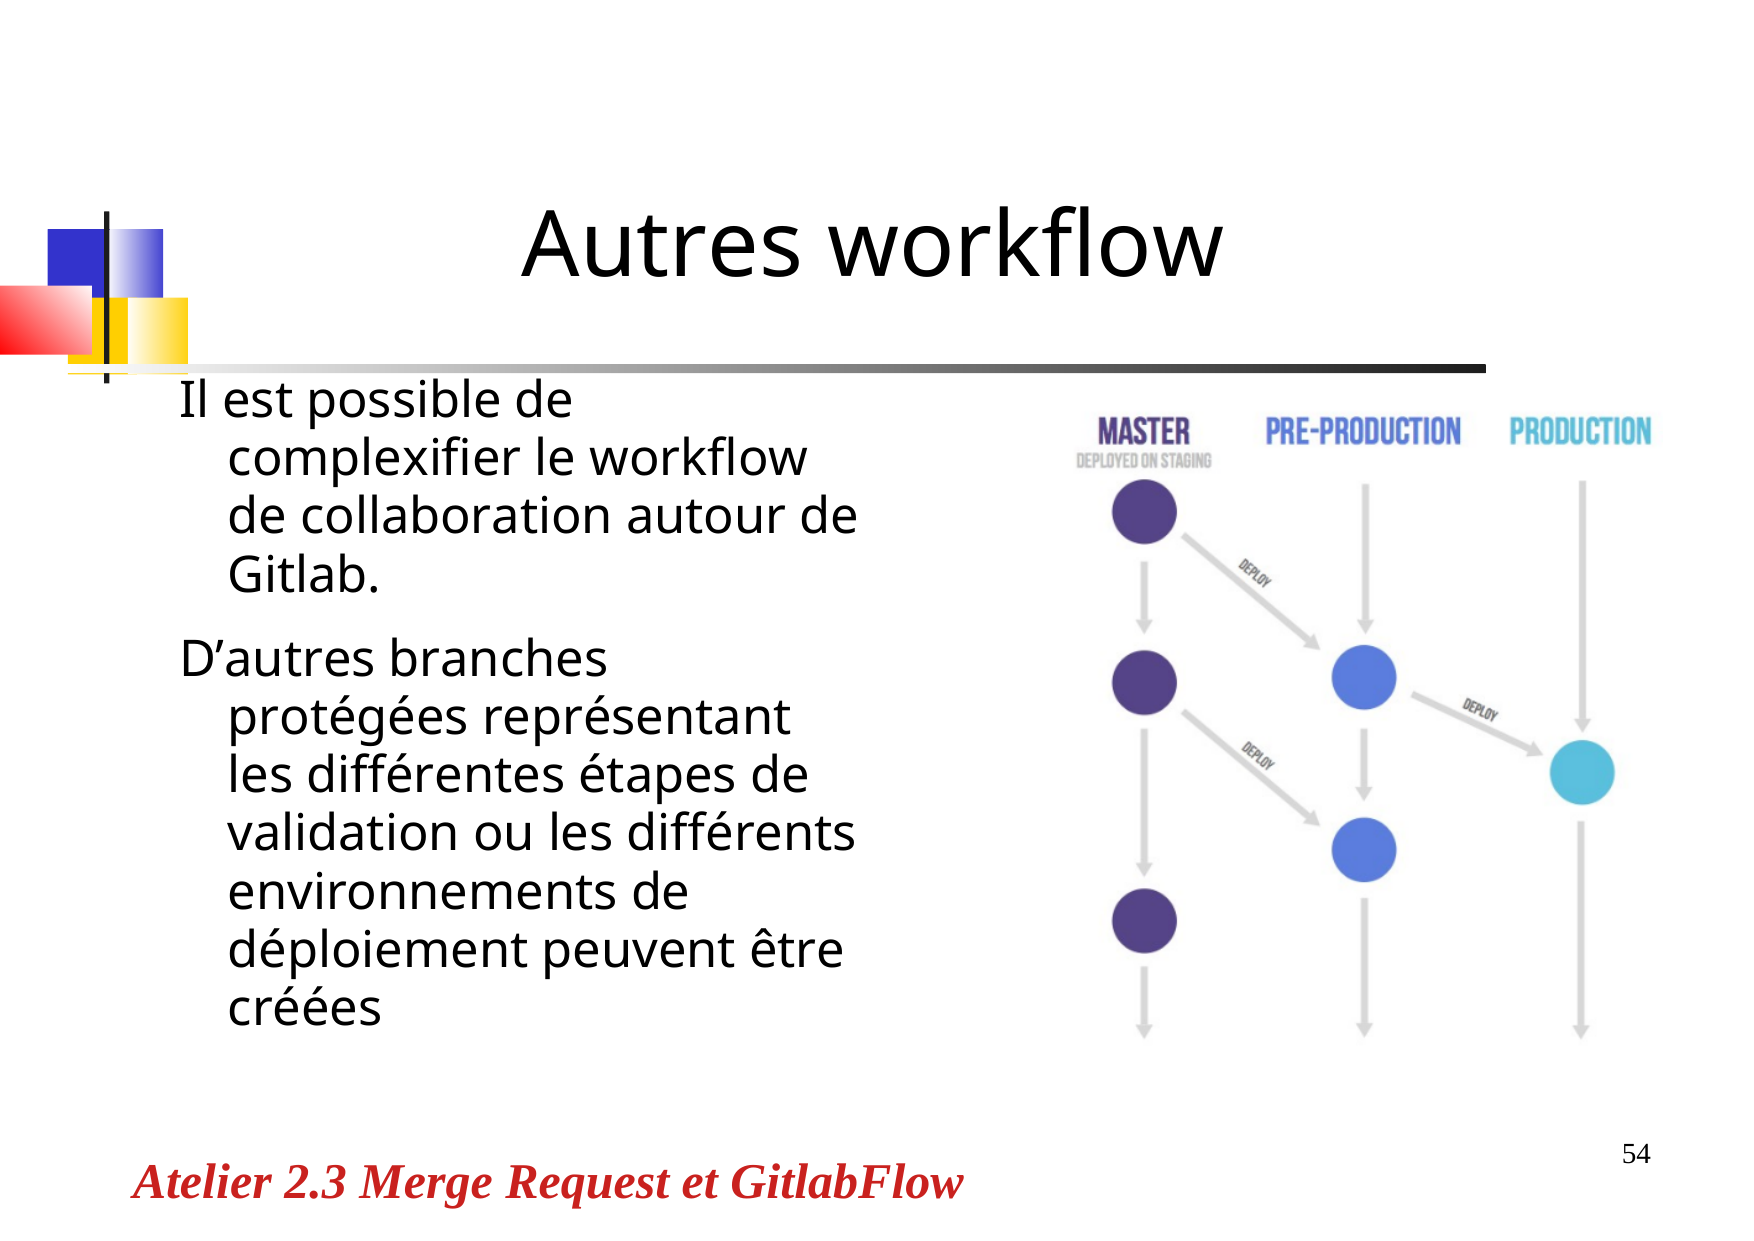

# Autres workflow
Il est possible de complexifier le workflow de collaboration autour de Gitlab.
D’autres branches protégées représentant les différentes étapes de validation ou les différents environnements de déploiement peuvent être créées
Atelier 2.3 Merge Request et GitlabFlow